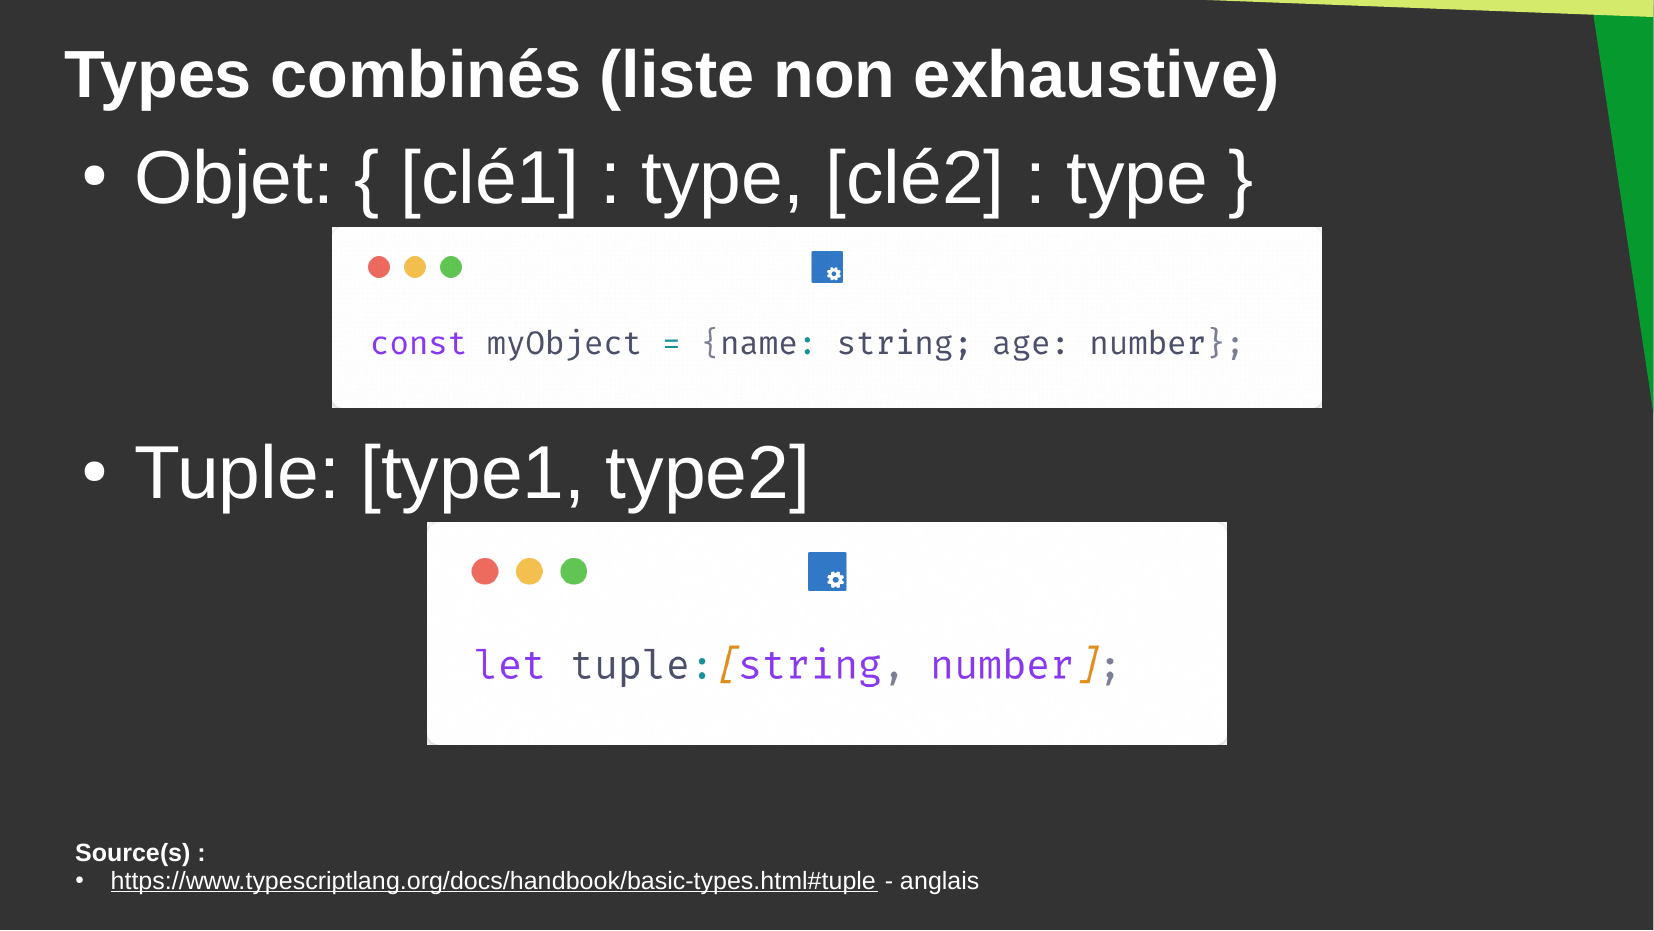

# Types combinés (liste non exhaustive)
Objet: { [clé1] : type, [clé2] : type }
Tuple: [type1, type2]
Source(s) :
https://www.typescriptlang.org/docs/handbook/basic-types.html#tuple - anglais